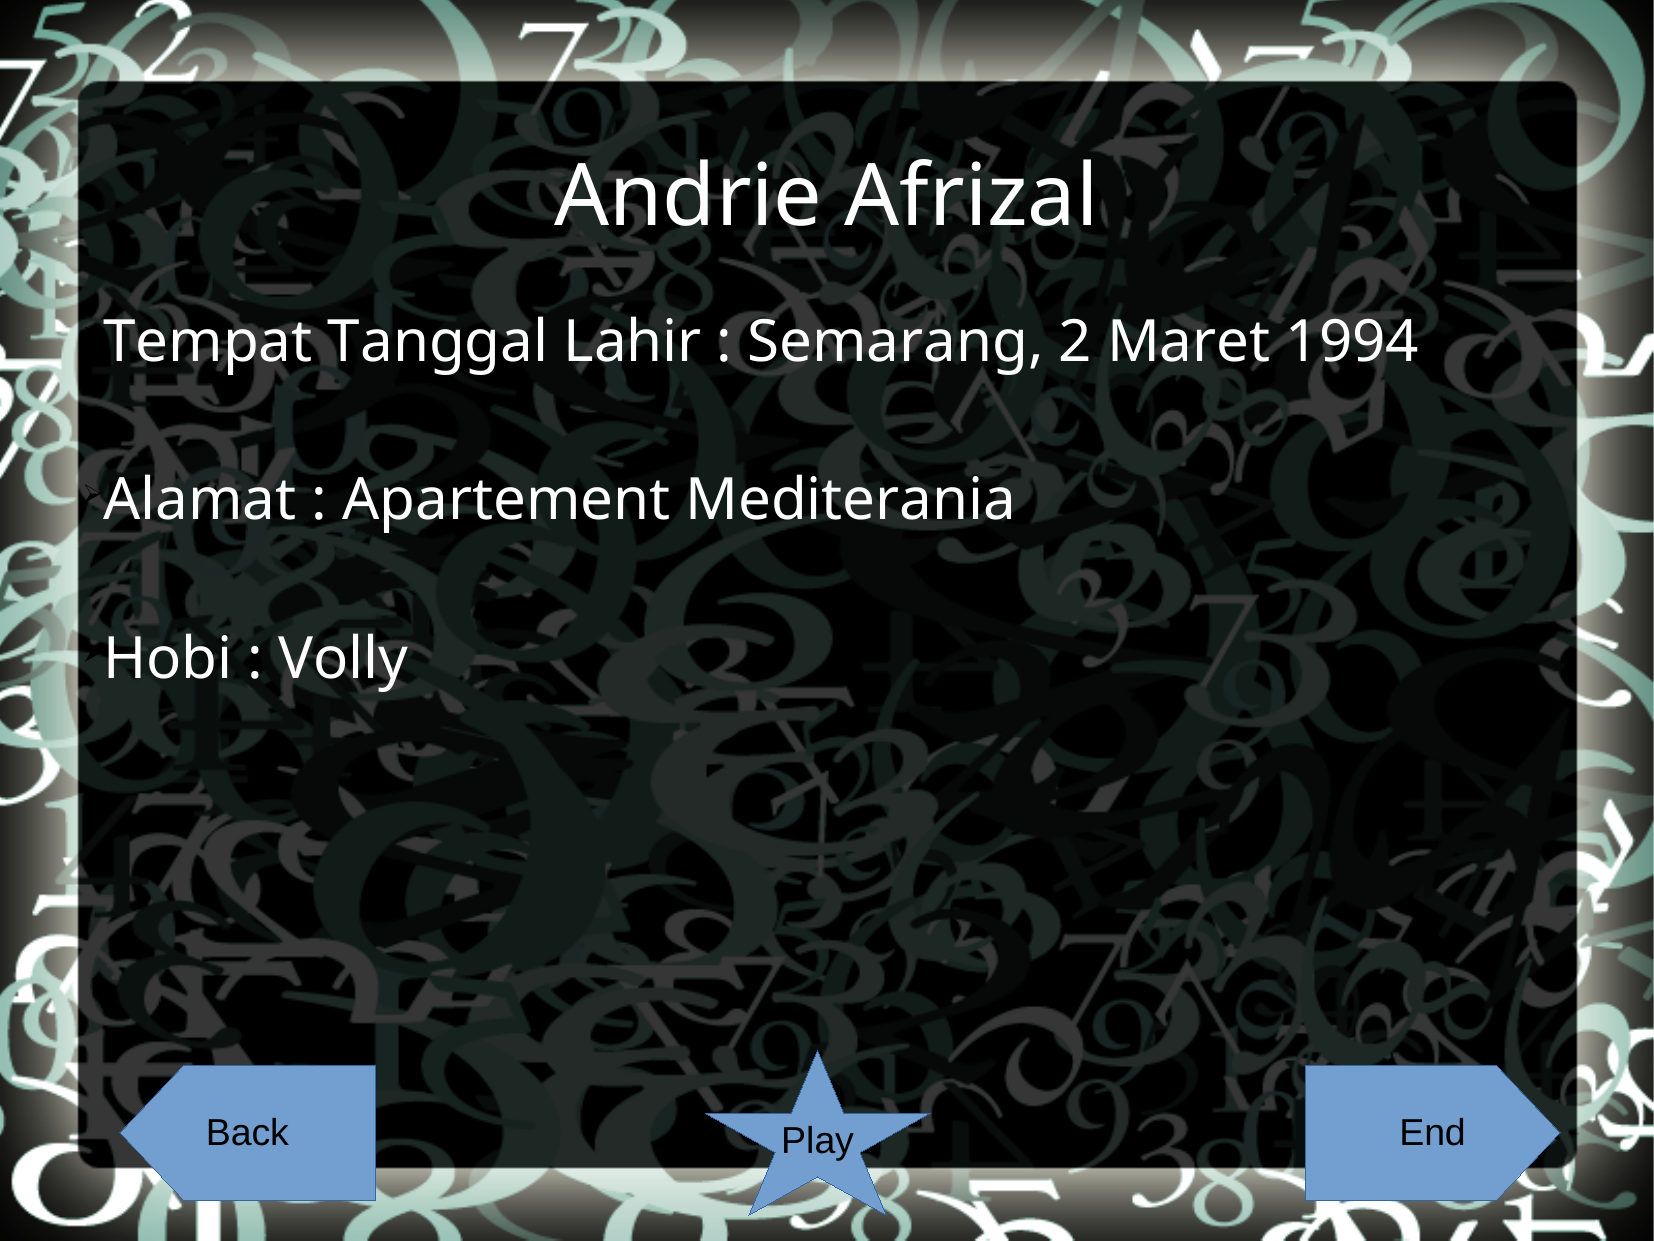

# Andrie Afrizal
Tempat Tanggal Lahir : Semarang, 2 Maret 1994
Alamat : Apartement Mediterania
Hobi : Volly
Play
Back
End